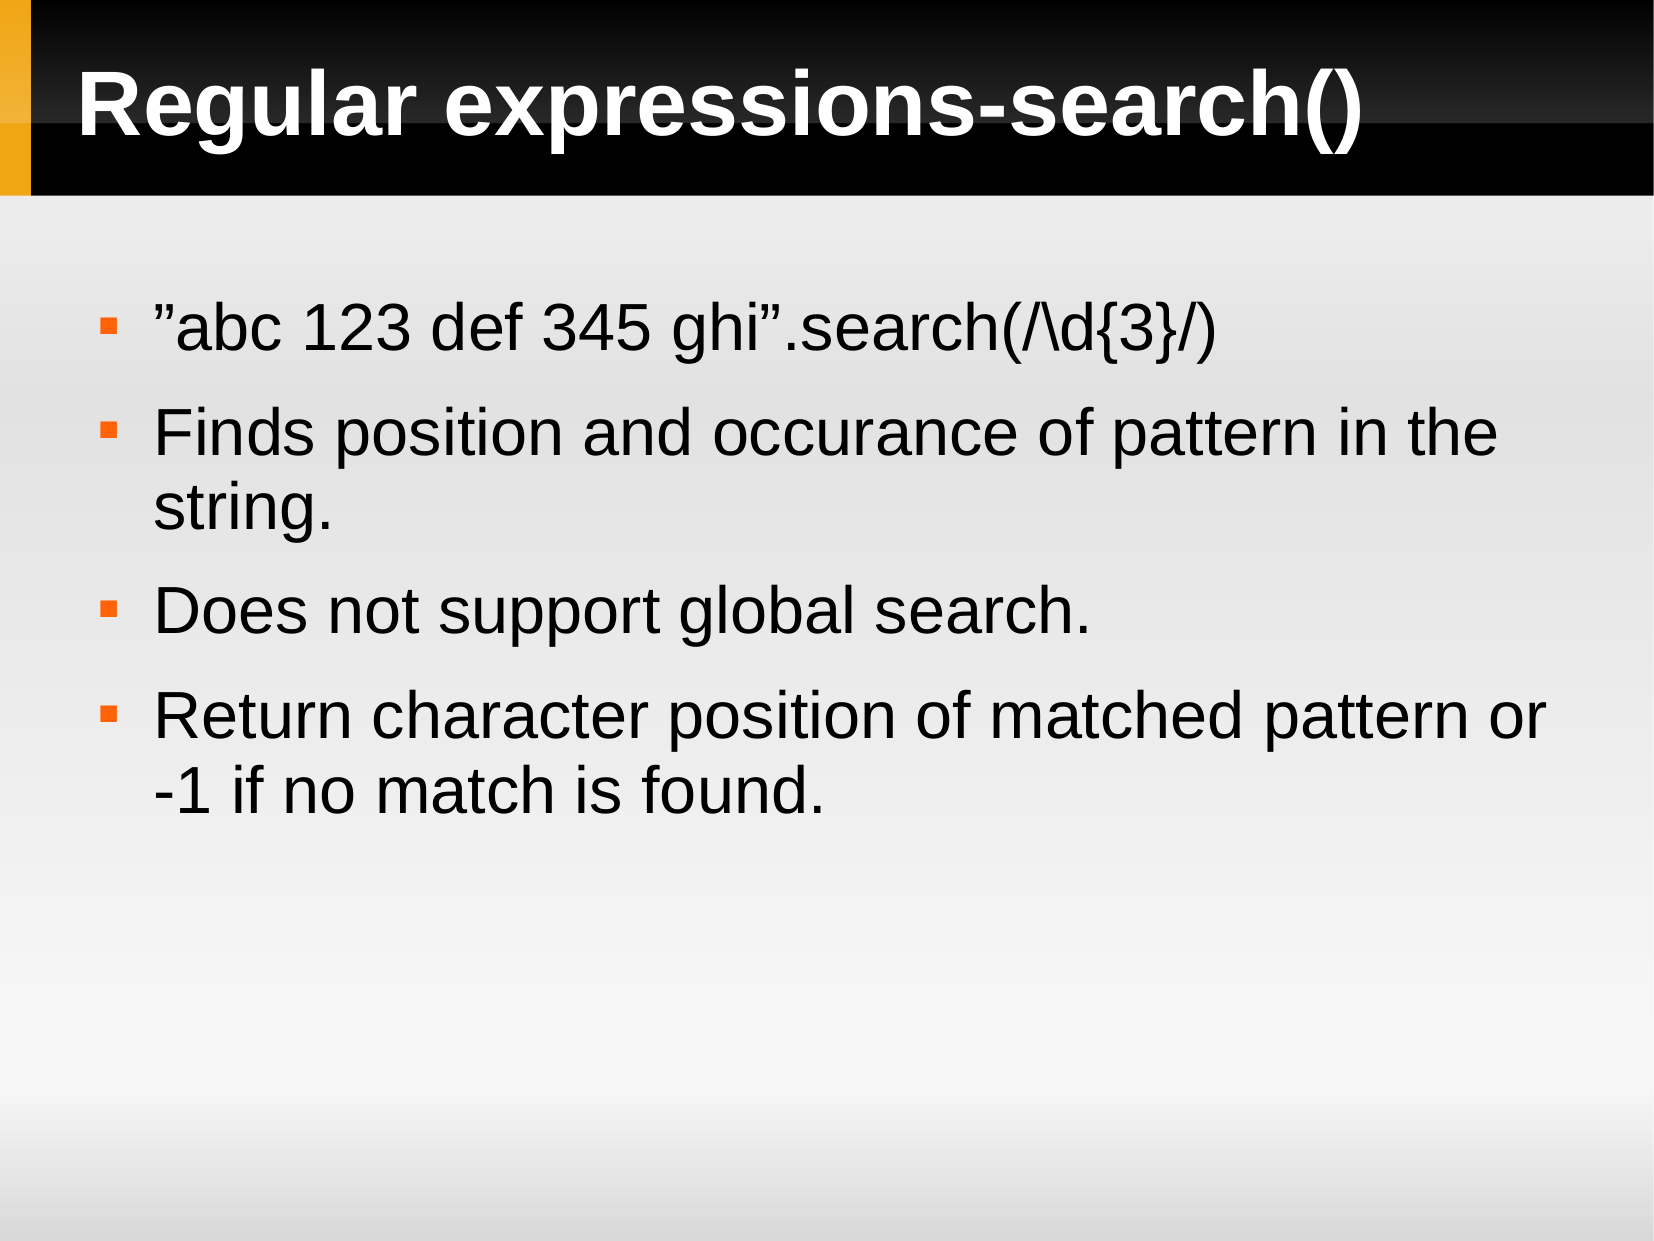

# Regular expressions-search()
”abc 123 def 345 ghi”.search(/\d{3}/)
Finds position and occurance of pattern in the string.
Does not support global search.
Return character position of matched pattern or -1 if no match is found.